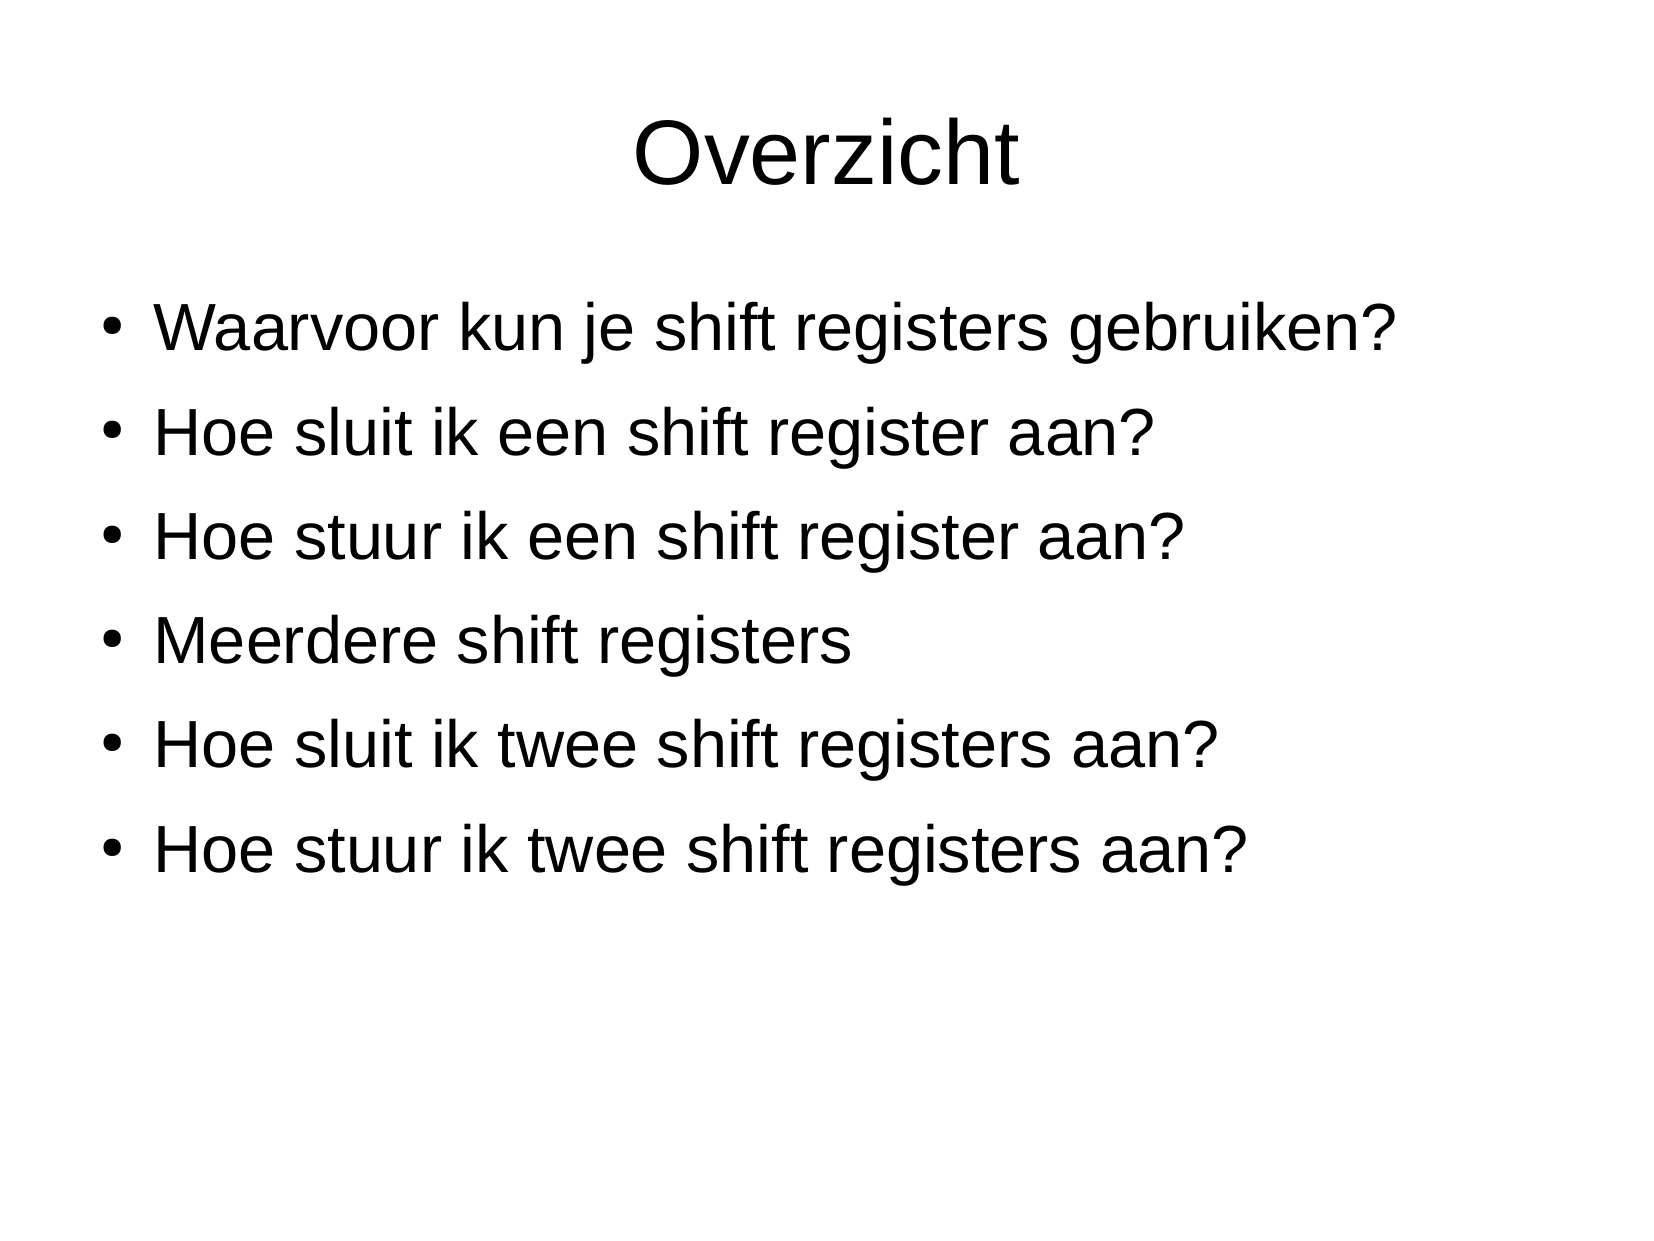

# Overzicht
Waarvoor kun je shift registers gebruiken?
Hoe sluit ik een shift register aan?
Hoe stuur ik een shift register aan?
Meerdere shift registers
Hoe sluit ik twee shift registers aan?
Hoe stuur ik twee shift registers aan?